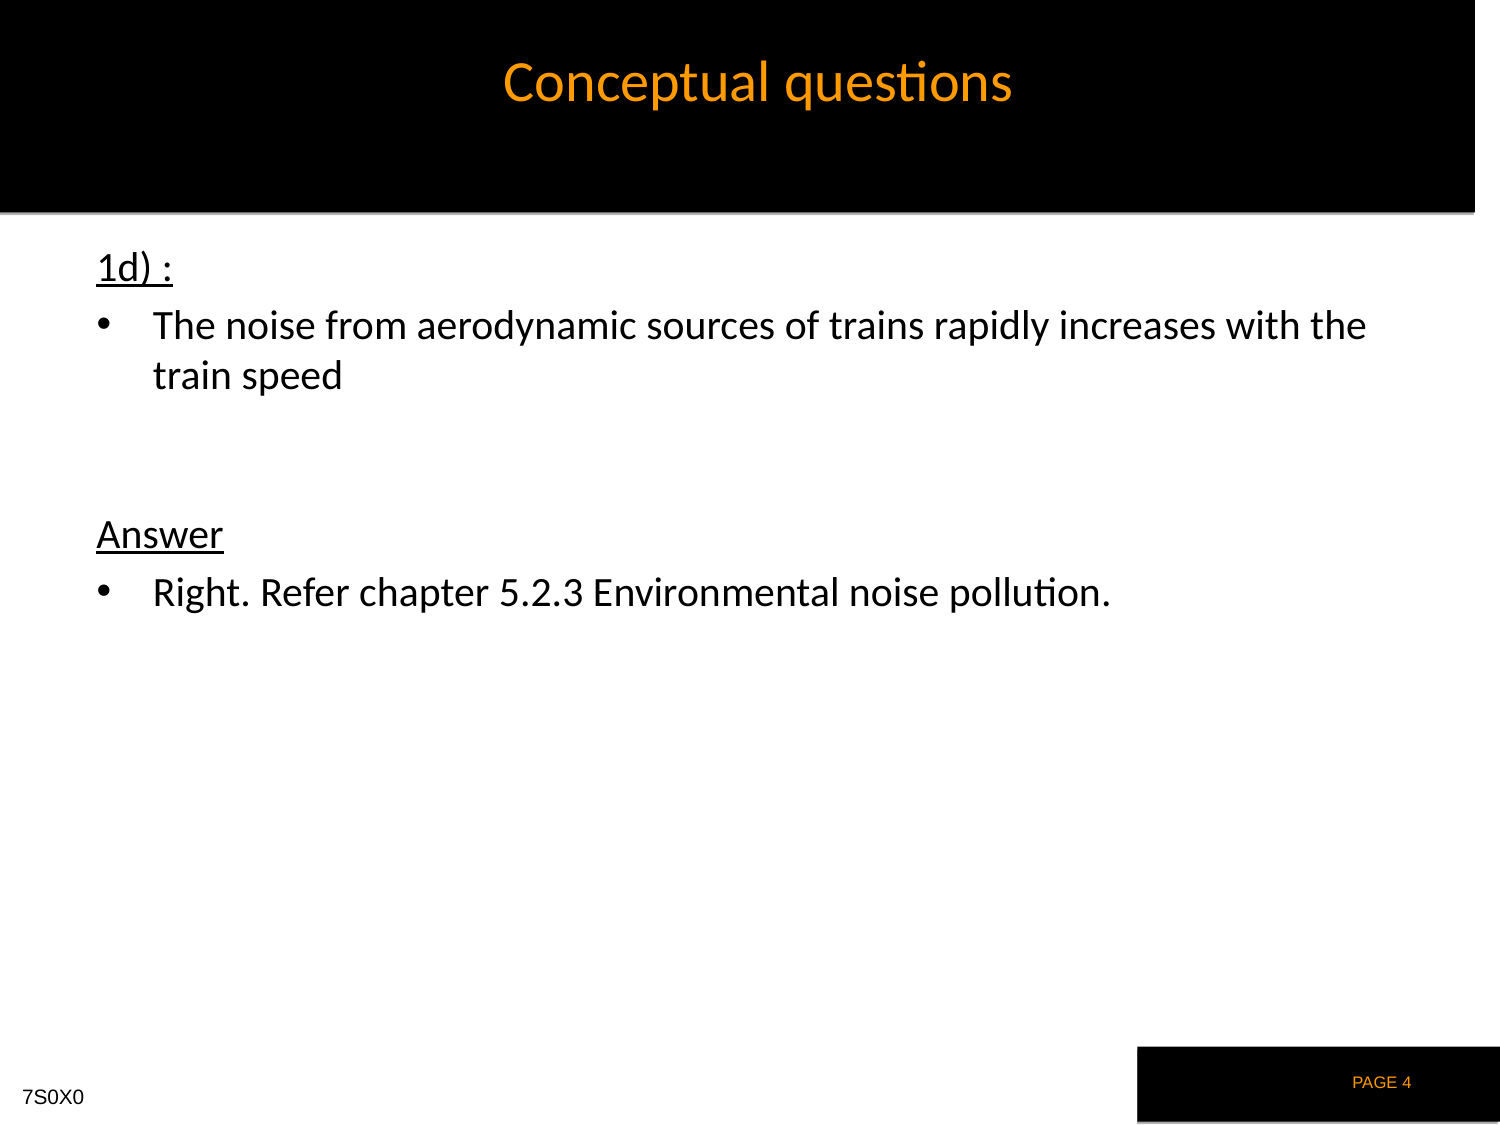

# Conceptual questions
1d) :
The noise from aerodynamic sources of trains rapidly increases with the train speed
Answer
Right. Refer chapter 5.2.3 Environmental noise pollution.
PAGE 4
2017/02/09
PAGE
7S0X0